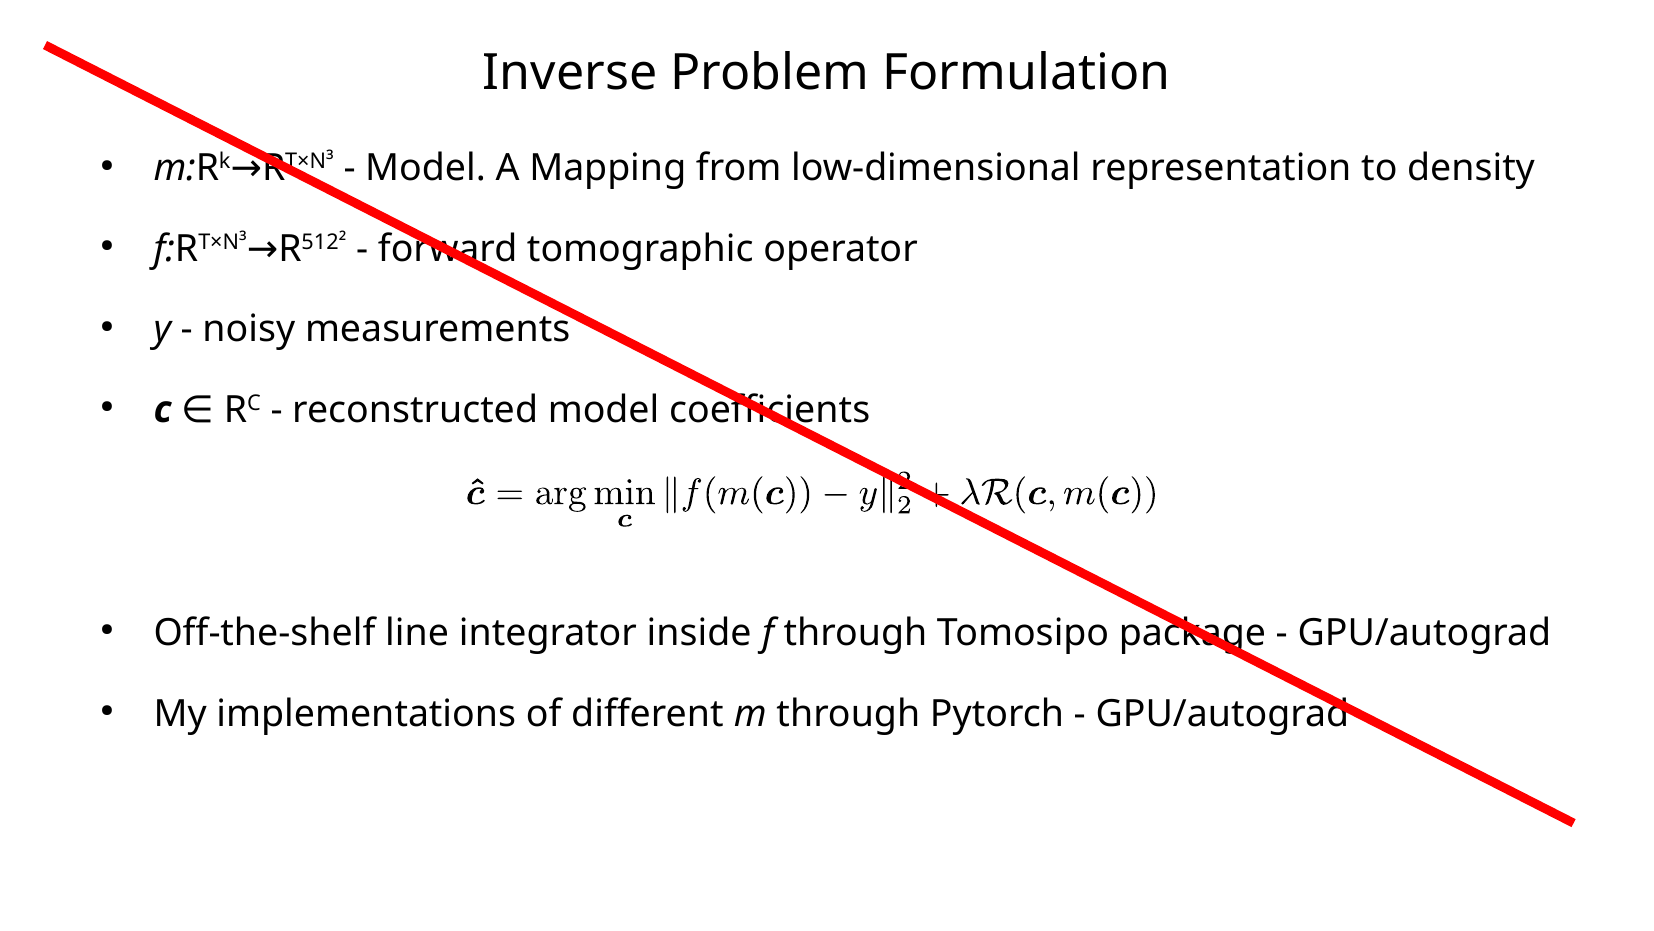

# Inverse Problem Formulation
m:Rk→RT×N³ - Model. A Mapping from low-dimensional representation to density
f:RT×N³→R512² - forward tomographic operator
y - noisy measurements
c ∈ RC - reconstructed model coefficients
Off-the-shelf line integrator inside f through Tomosipo package - GPU/autograd
My implementations of different m through Pytorch - GPU/autograd